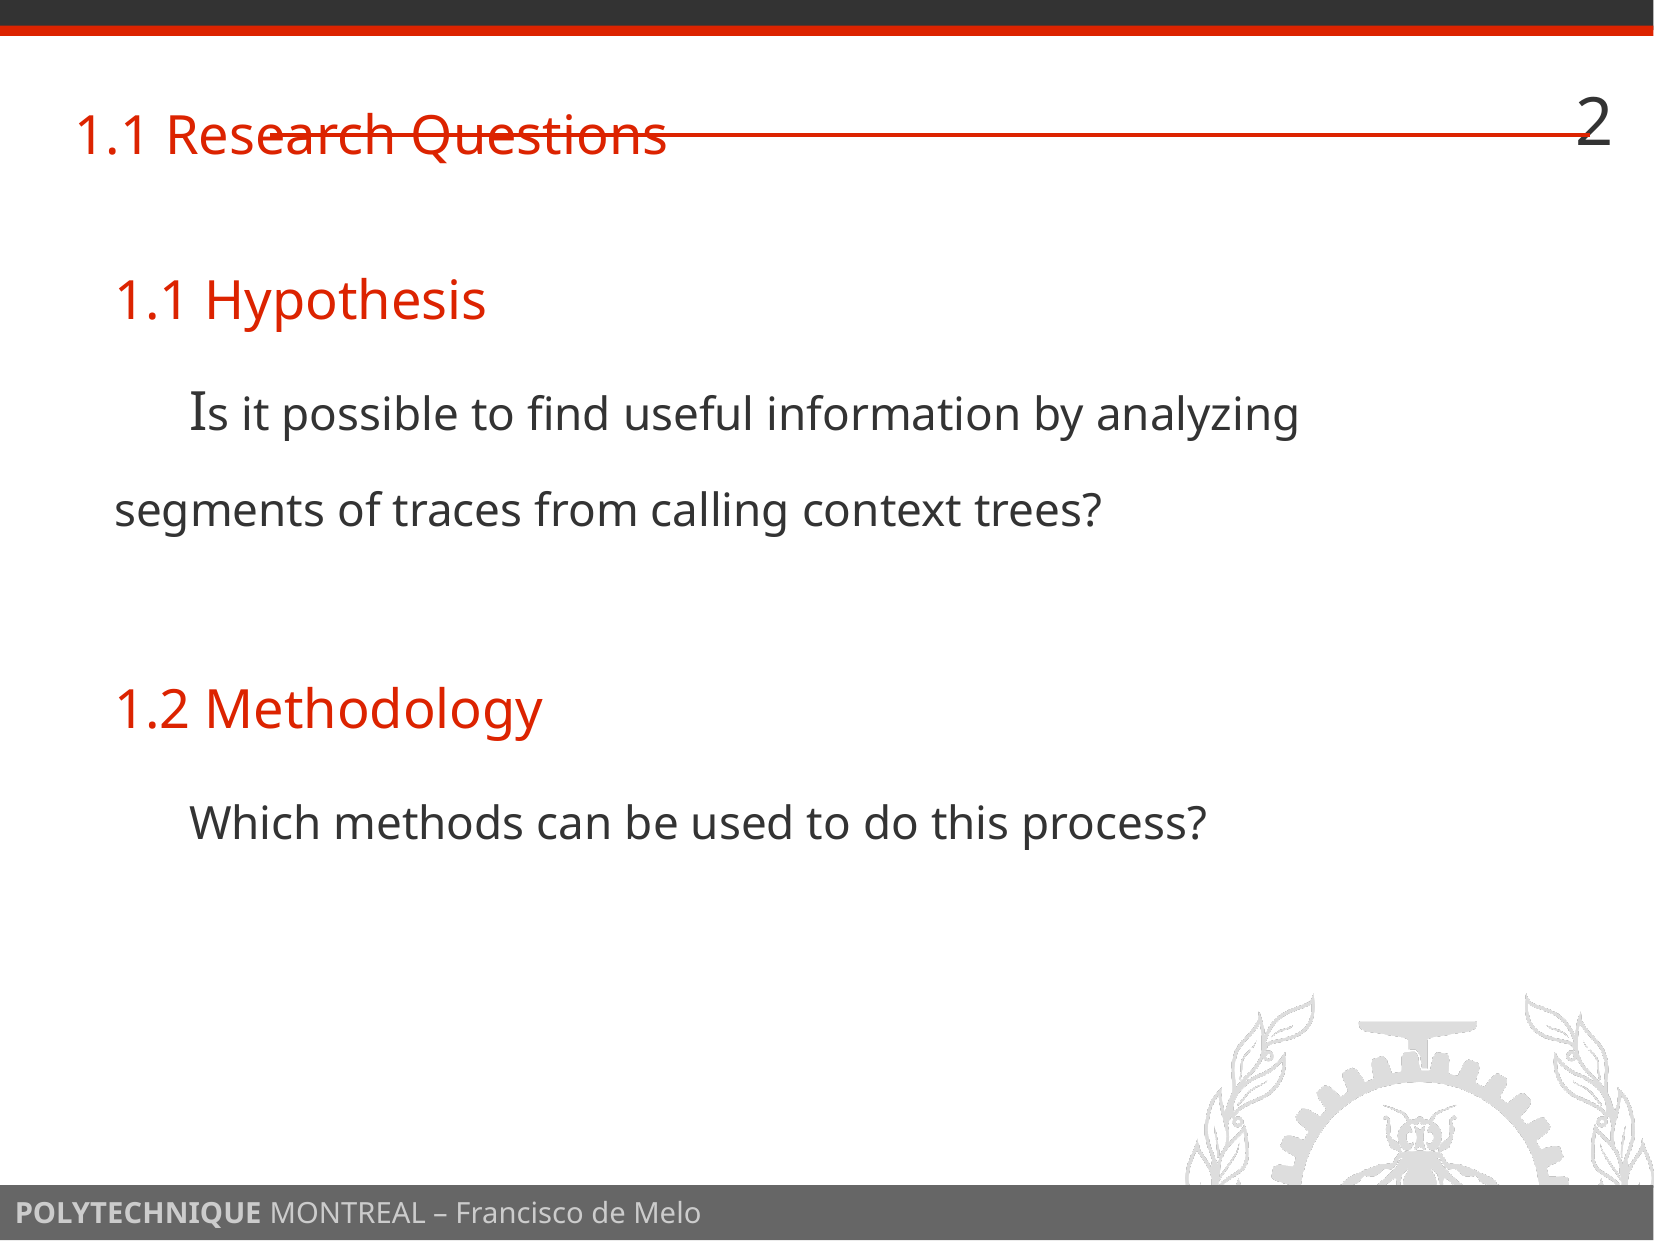

2
1.1 Research Questions
1.1 Hypothesis
	Is it possible to find useful information by analyzing segments of traces from calling context trees?
1.2 Methodology
	Which methods can be used to do this process?
POLYTECHNIQUE MONTREAL – Francisco de Melo